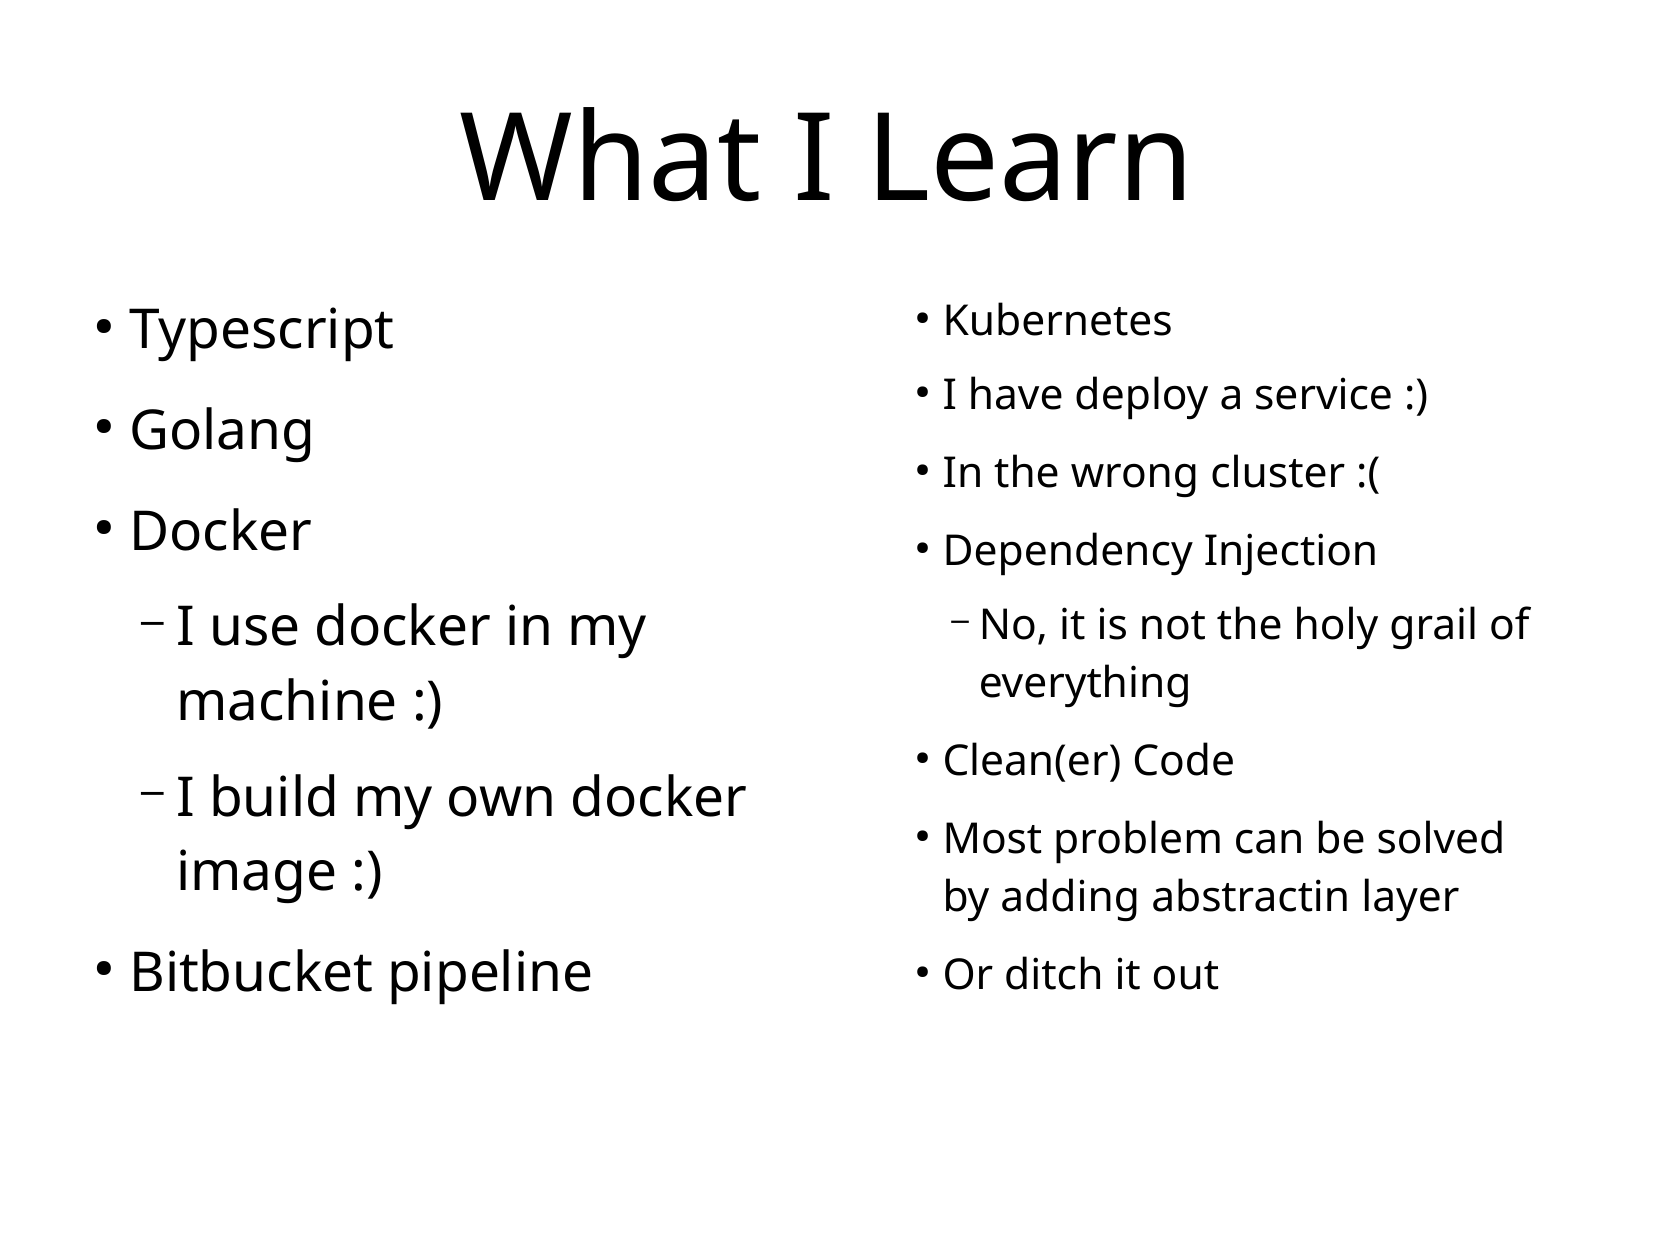

# What I Learn
Typescript
Golang
Docker
I use docker in my machine :)
I build my own docker image :)
Bitbucket pipeline
Kubernetes
I have deploy a service :)
In the wrong cluster :(
Dependency Injection
No, it is not the holy grail of everything
Clean(er) Code
Most problem can be solved by adding abstractin layer
Or ditch it out